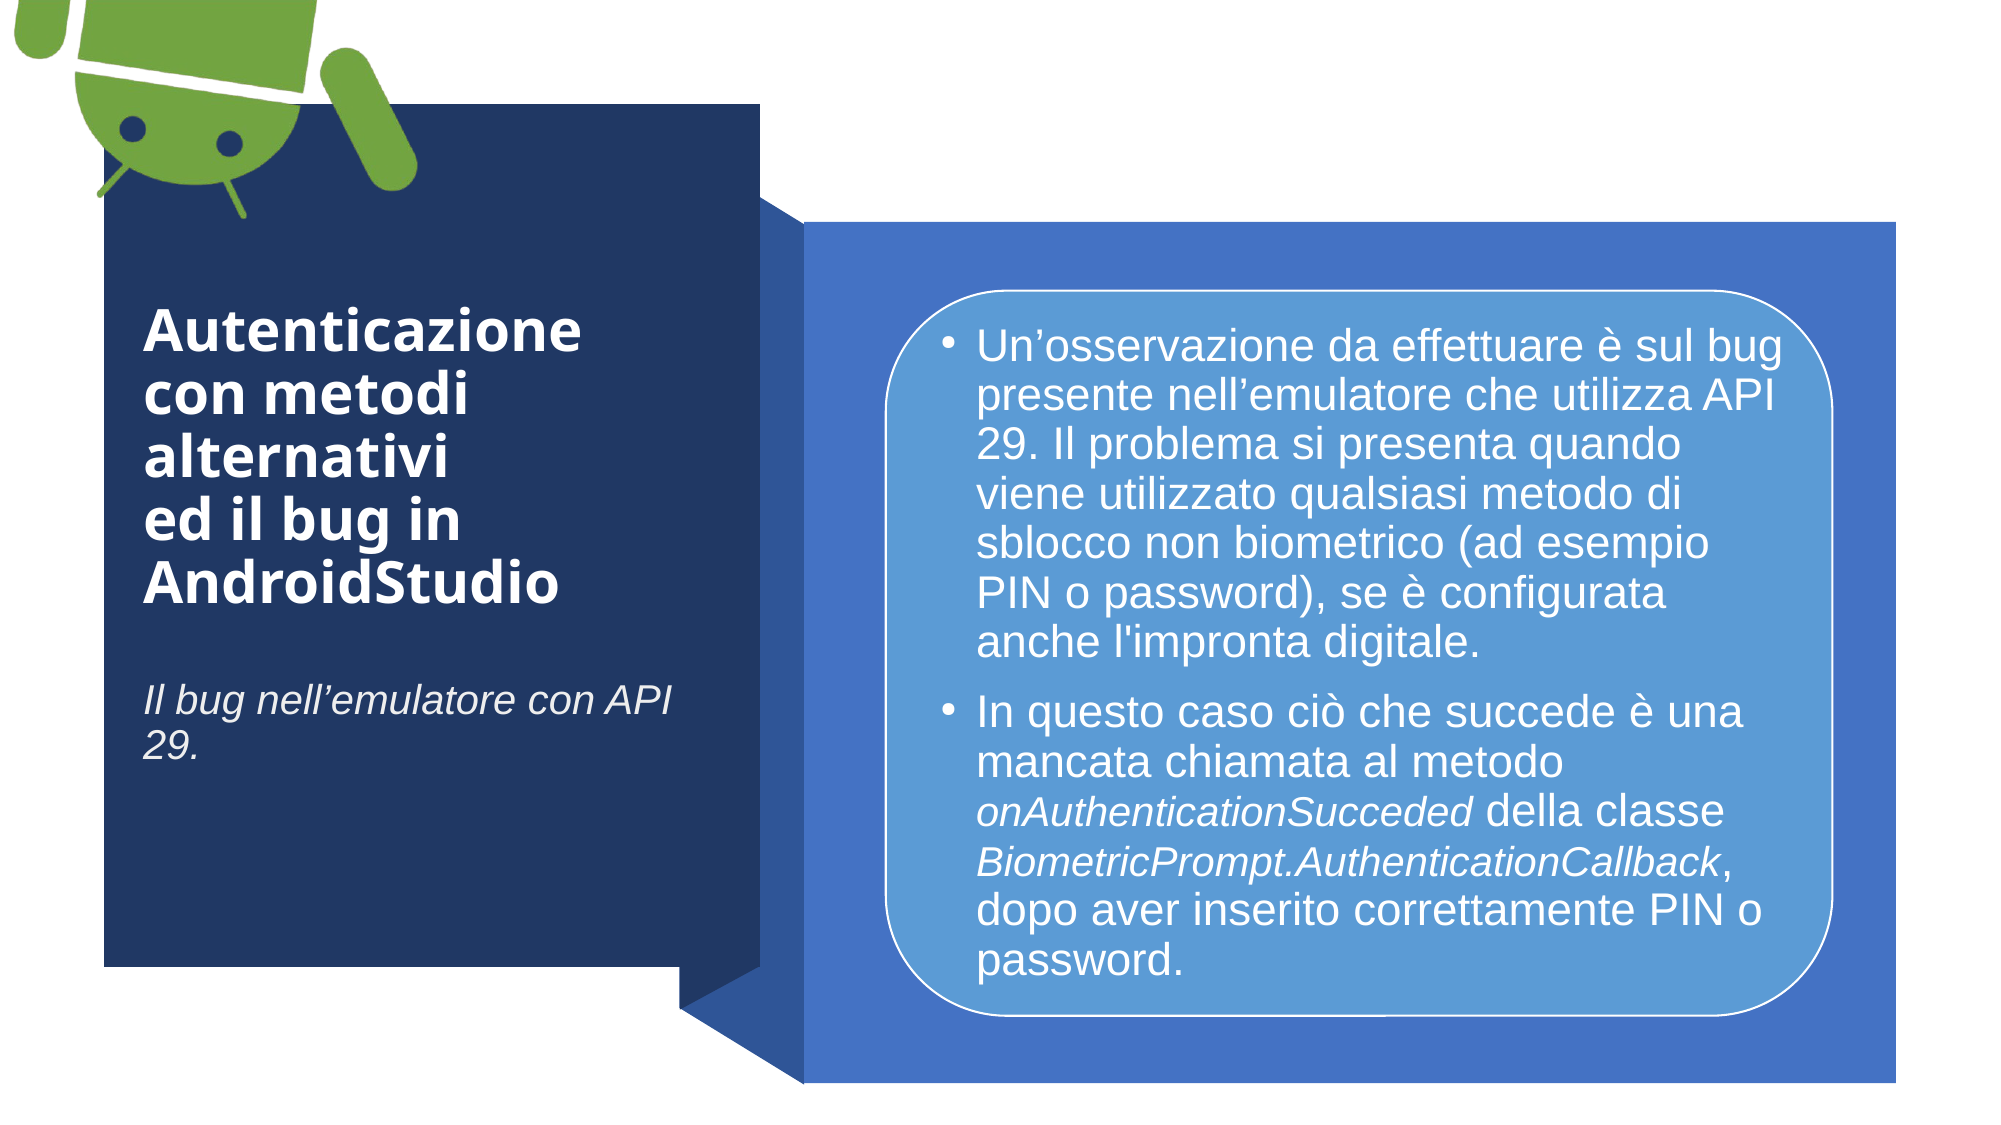

# Autenticazione con metodi alternativi ed il bug in AndroidStudio Il bug nell’emulatore con API 29.
Un’osservazione da effettuare è sul bug presente nell’emulatore che utilizza API 29. Il problema si presenta quando viene utilizzato qualsiasi metodo di sblocco non biometrico (ad esempio PIN o password), se è configurata anche l'impronta digitale.
In questo caso ciò che succede è una mancata chiamata al metodo onAuthenticationSucceded della classe BiometricPrompt.AuthenticationCallback, dopo aver inserito correttamente PIN o password.